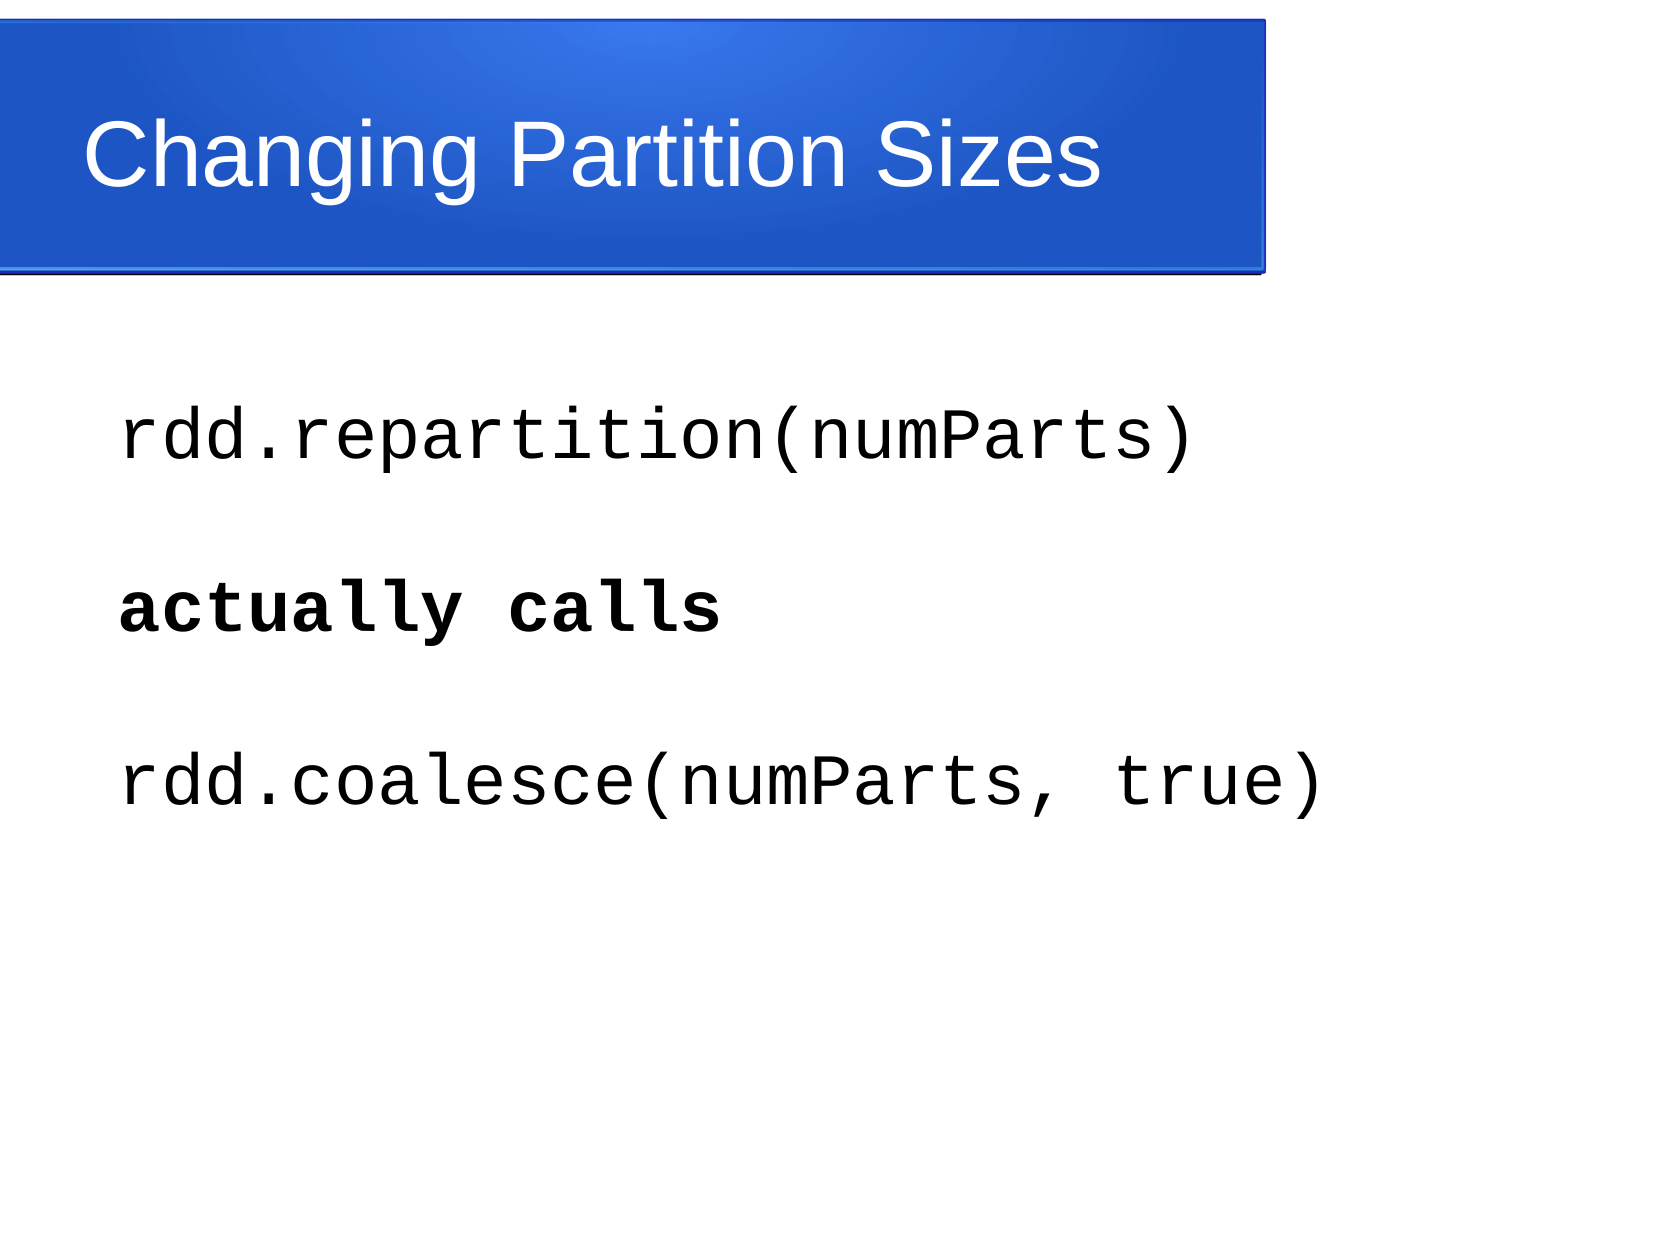

Changing Partition Sizes
rdd.repartition(numParts)
actually calls
rdd.coalesce(numParts, true)